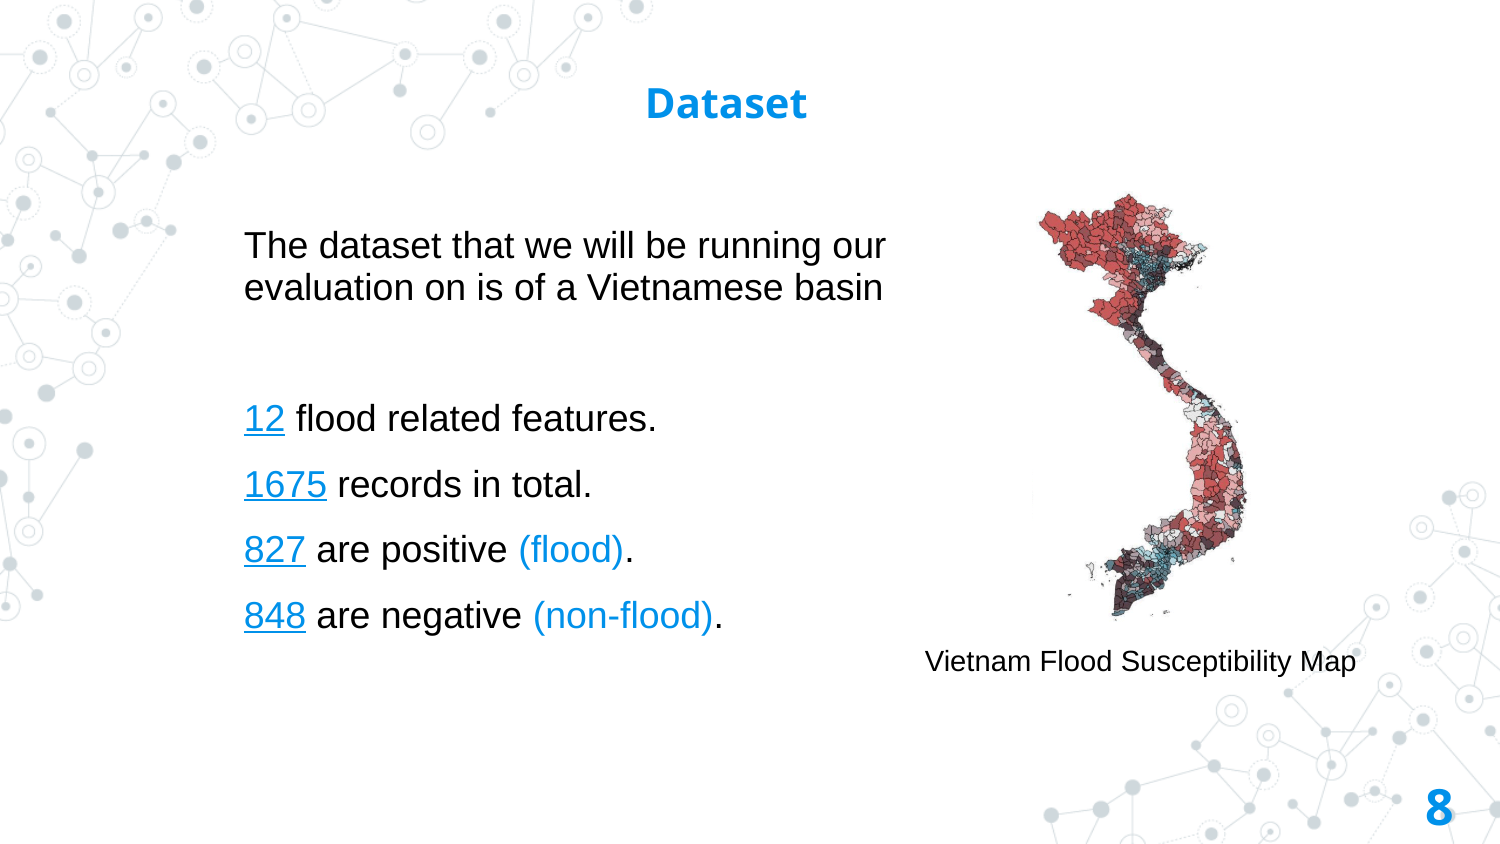

Dataset
The dataset that we will be running our evaluation on is of a Vietnamese basin
12 flood related features.
1675 records in total.
827 are positive (flood).
848 are negative (non-flood).
Vietnam Flood Susceptibility Map